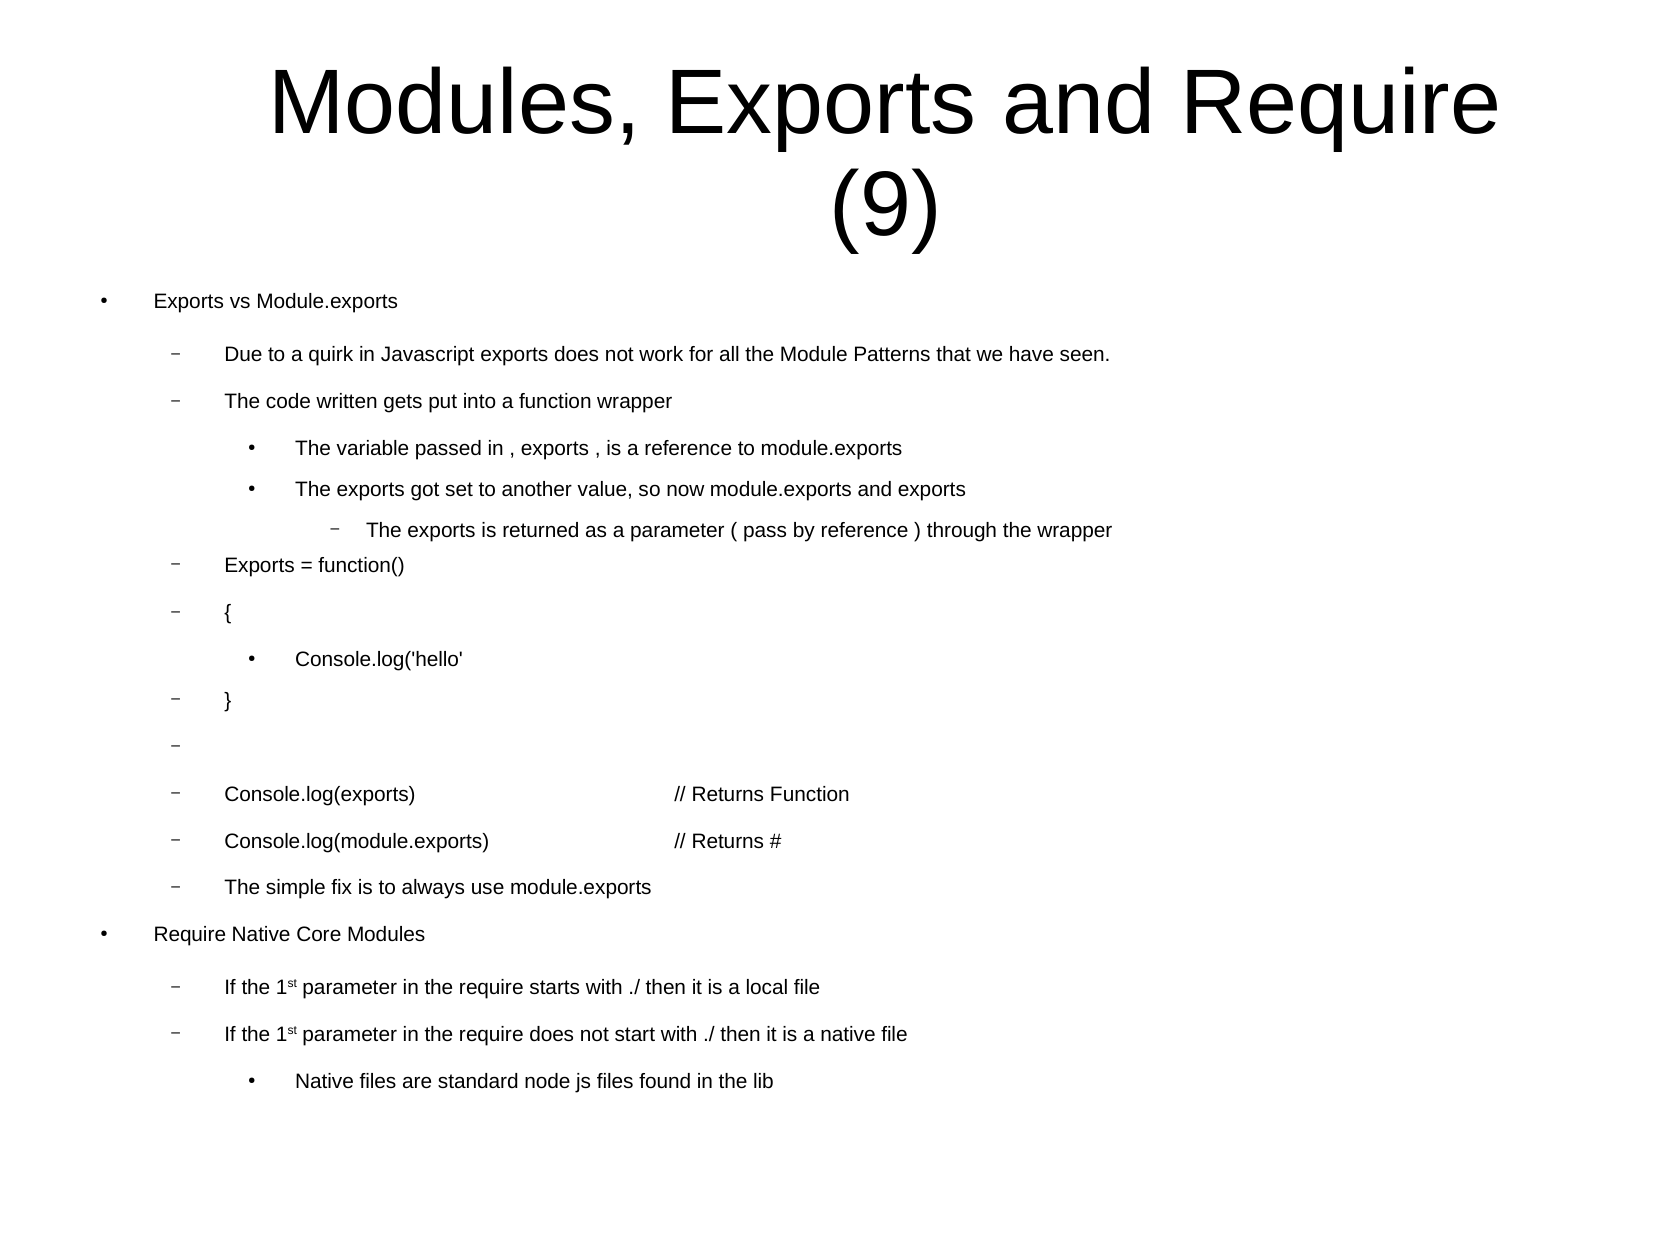

# Modules, Exports and Require (9)
Exports vs Module.exports
Due to a quirk in Javascript exports does not work for all the Module Patterns that we have seen.
The code written gets put into a function wrapper
The variable passed in , exports , is a reference to module.exports
The exports got set to another value, so now module.exports and exports
The exports is returned as a parameter ( pass by reference ) through the wrapper
Exports = function()
{
Console.log('hello'
}
Console.log(exports)				// Returns Function
Console.log(module.exports)			// Returns #
The simple fix is to always use module.exports
Require Native Core Modules
If the 1st parameter in the require starts with ./ then it is a local file
If the 1st parameter in the require does not start with ./ then it is a native file
Native files are standard node js files found in the lib